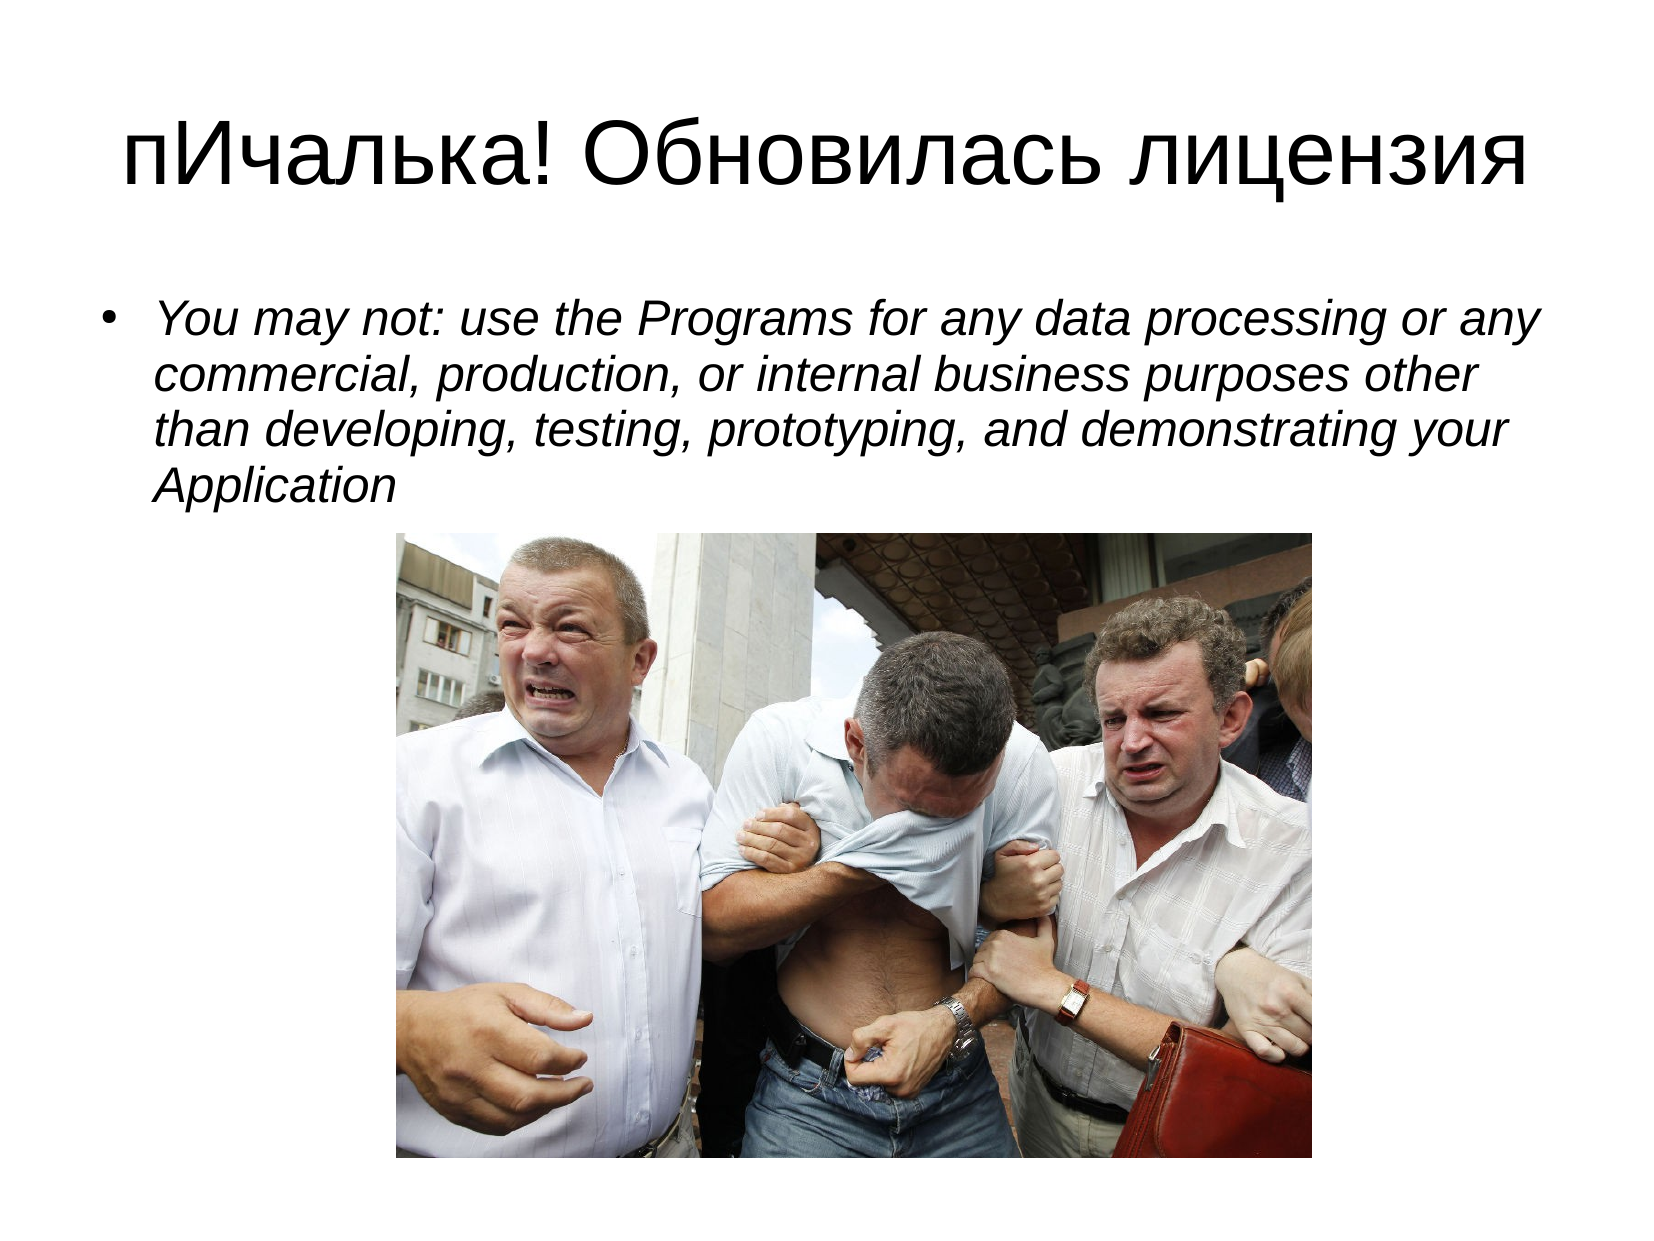

# пИчалька! Обновилась лицензия
You may not: use the Programs for any data processing or any commercial, production, or internal business purposes other than developing, testing, prototyping, and demonstrating your Application